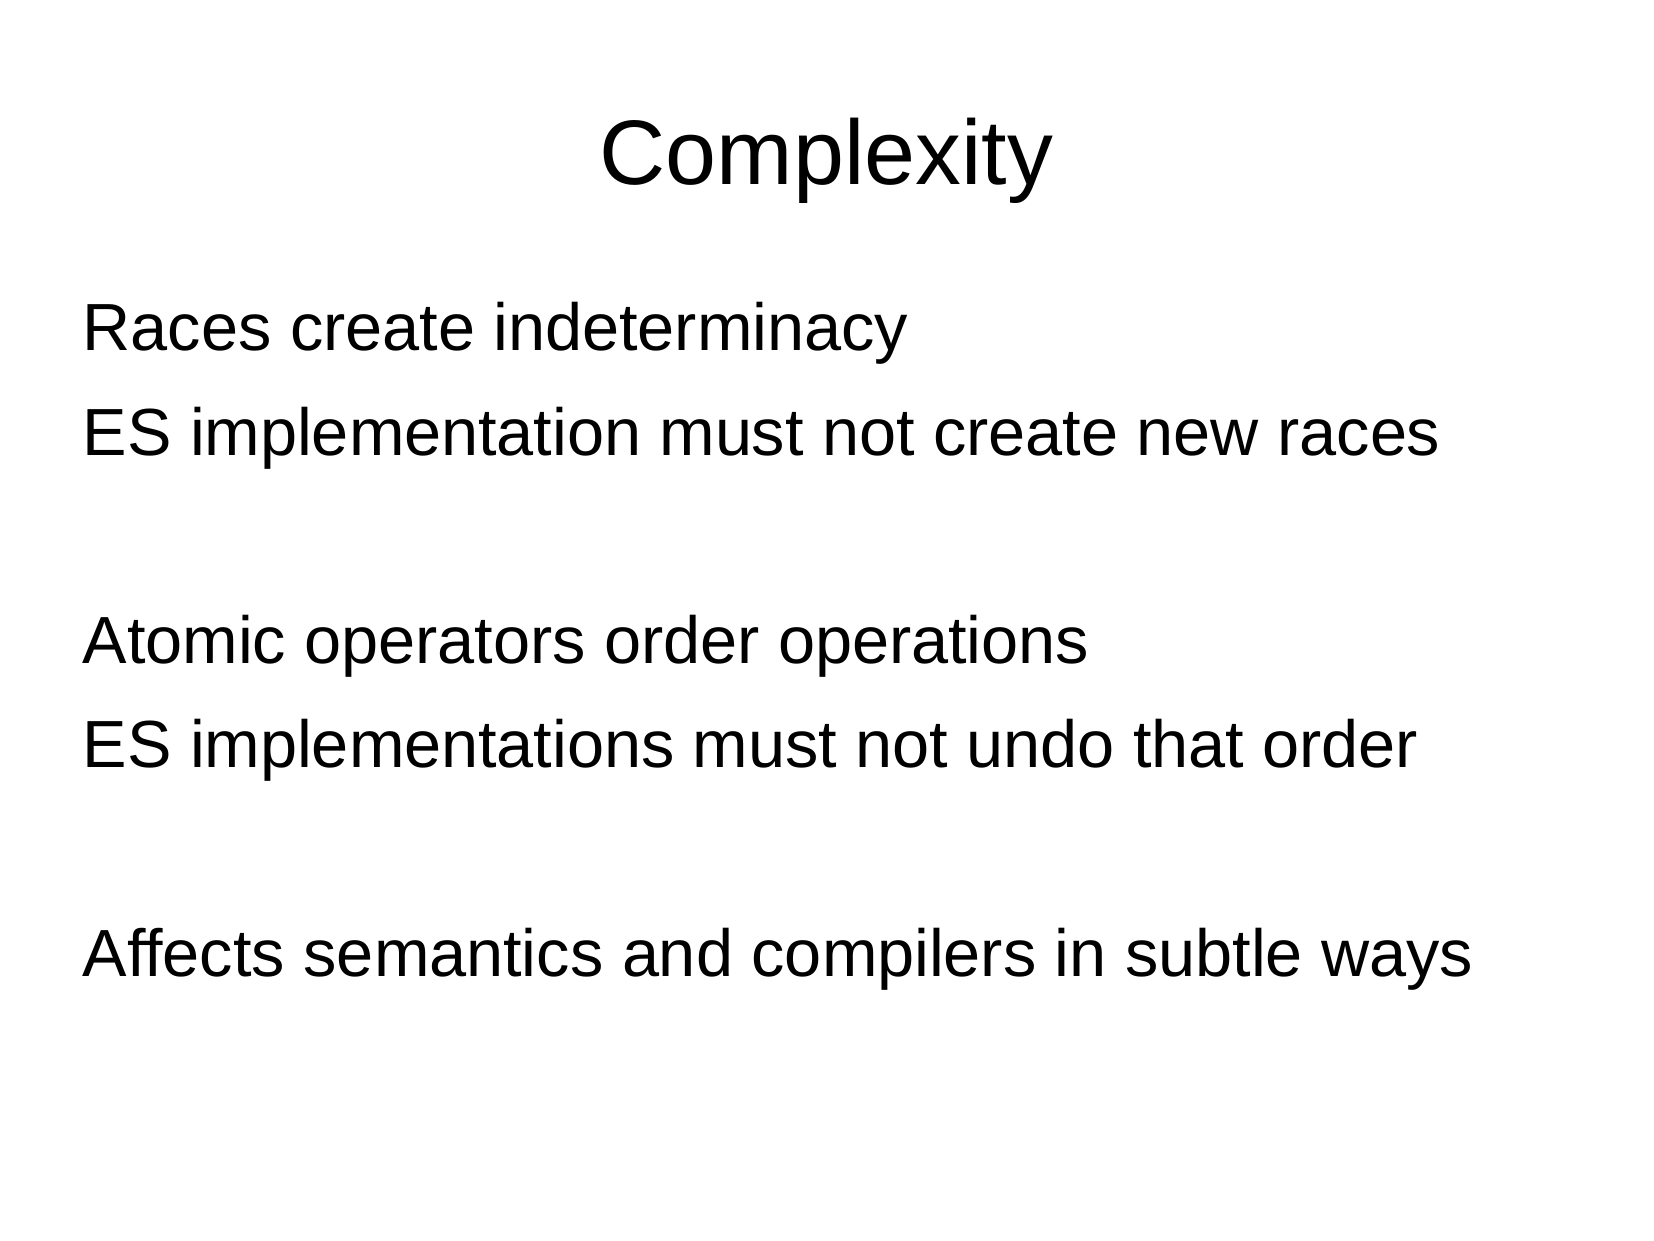

# Complexity
Races create indeterminacy
ES implementation must not create new races
Atomic operators order operations
ES implementations must not undo that order
Affects semantics and compilers in subtle ways